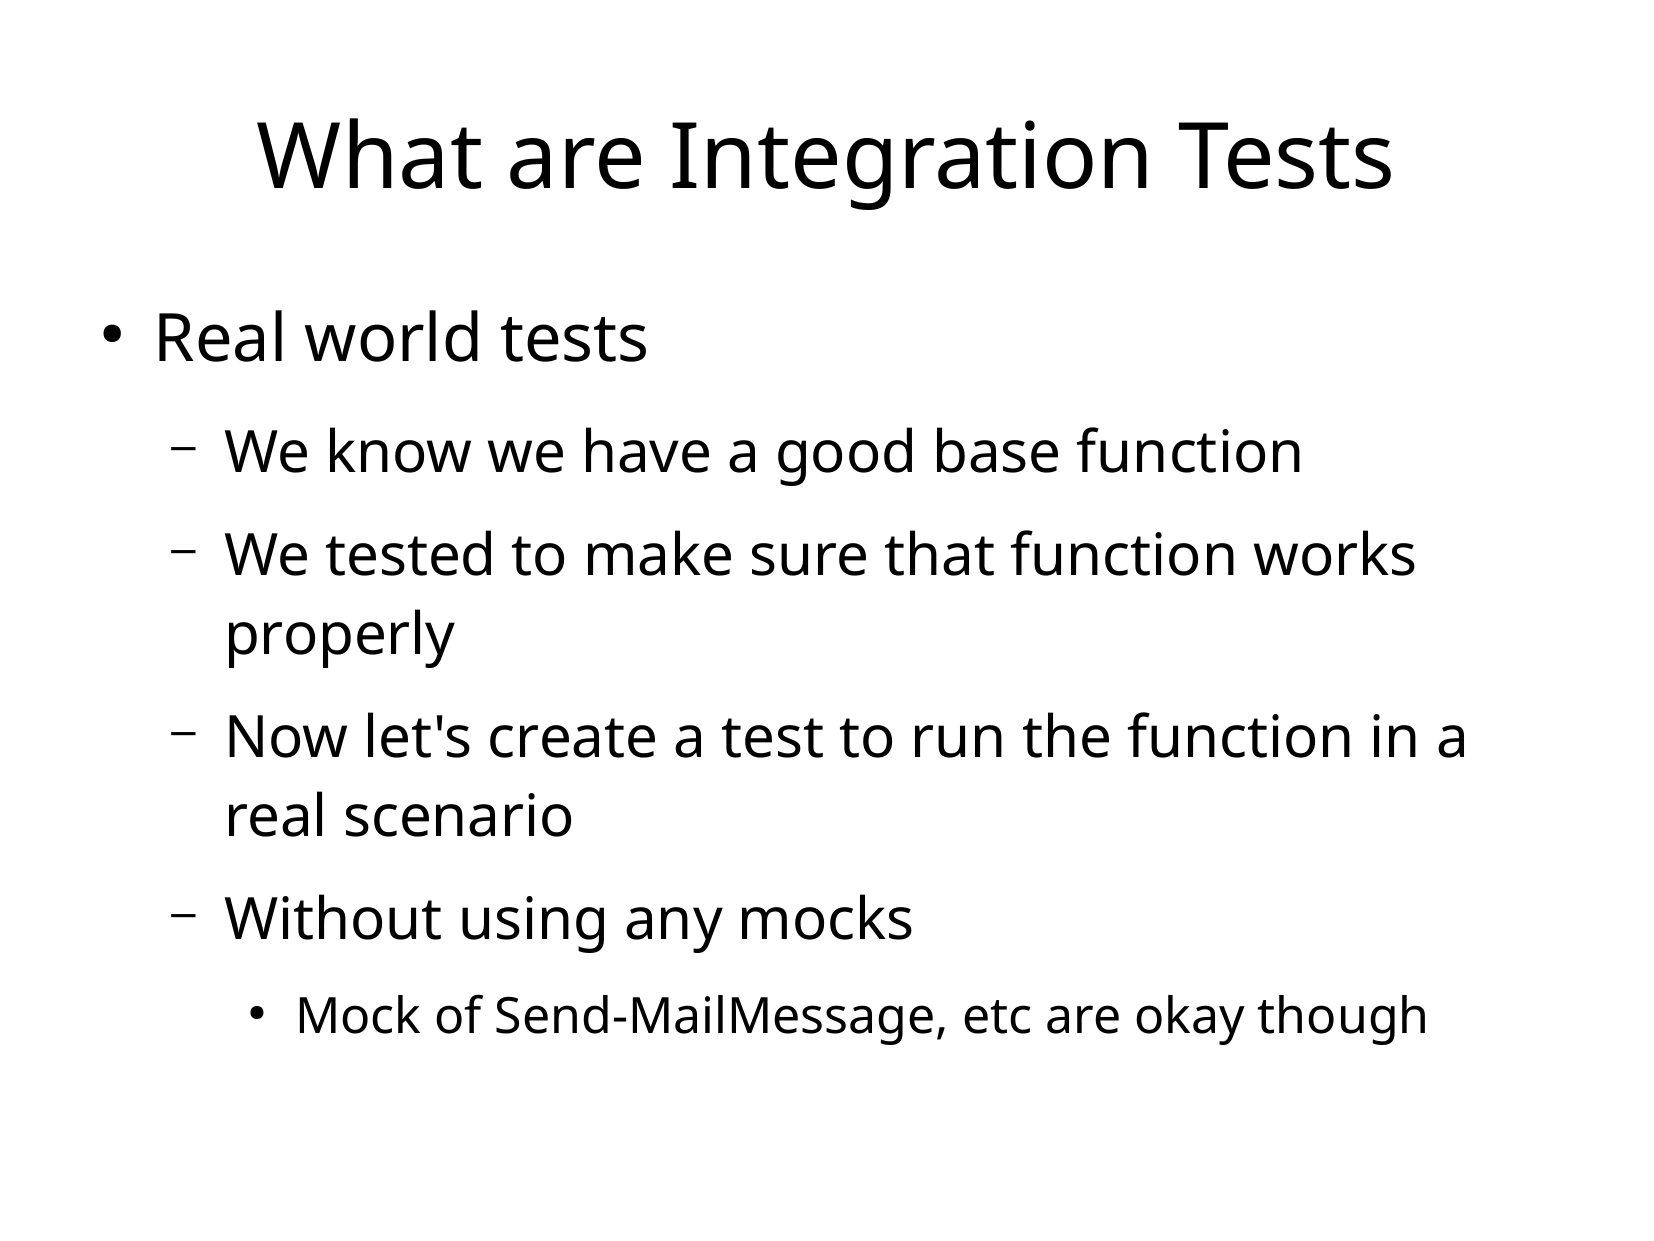

# What are Integration Tests
Real world tests
We know we have a good base function
We tested to make sure that function works properly
Now let's create a test to run the function in a real scenario
Without using any mocks
Mock of Send-MailMessage, etc are okay though